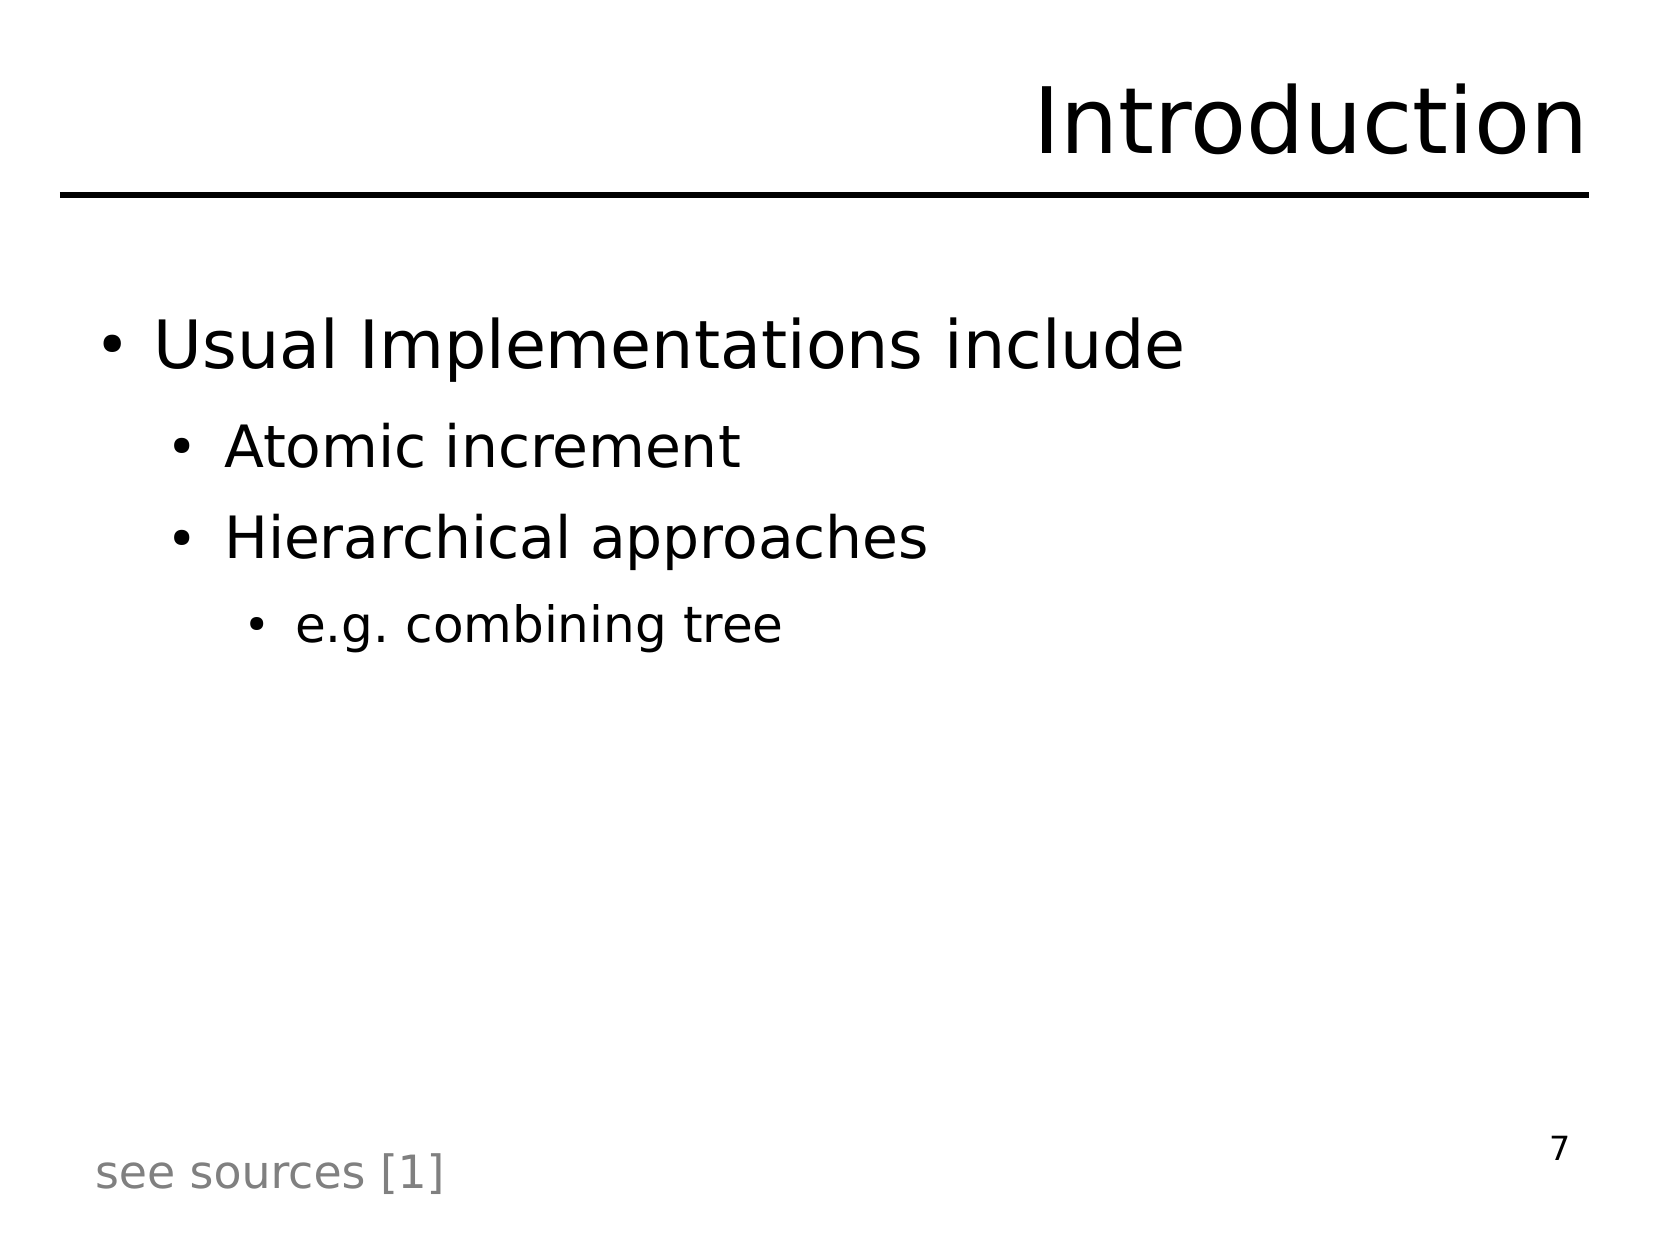

# Introduction
Usual Implementations include
Atomic increment
Hierarchical approaches
e.g. combining tree
7
see sources [1]